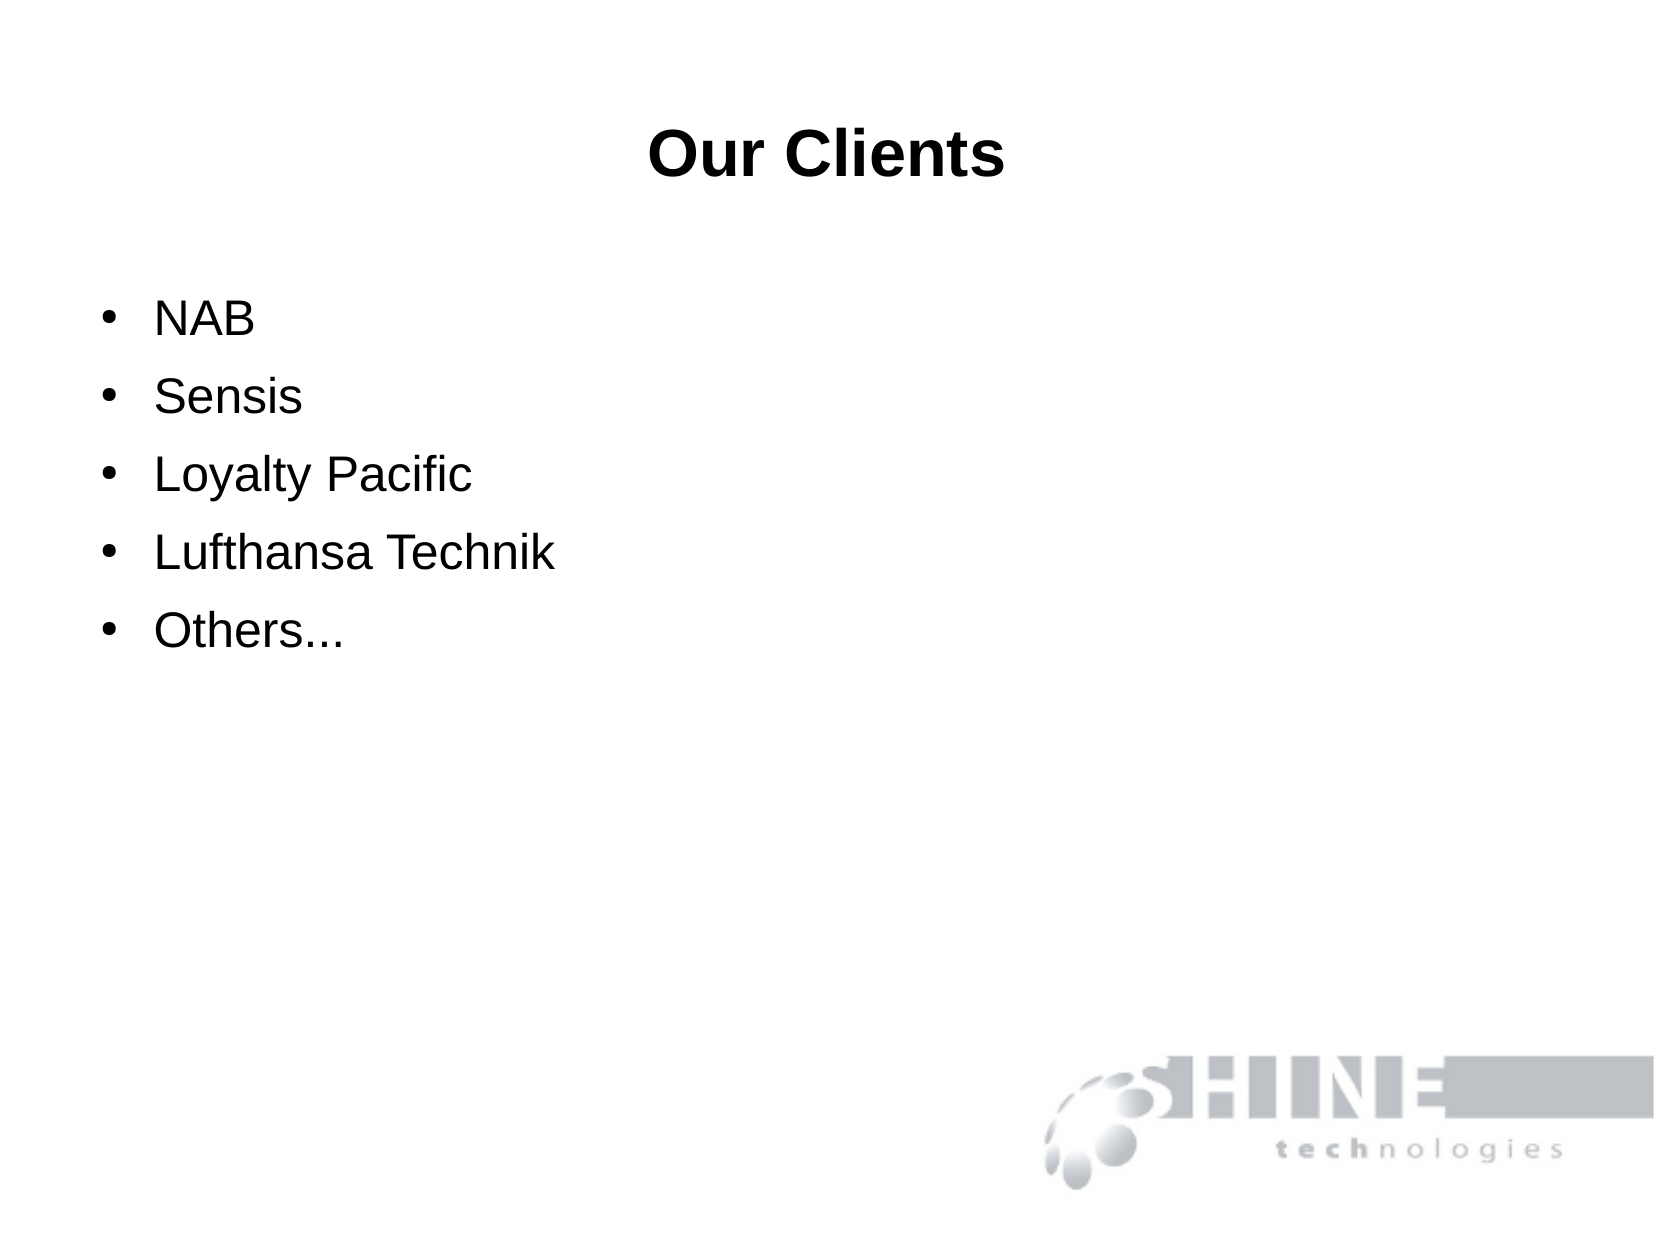

Our Clients
# NAB
Sensis
Loyalty Pacific
Lufthansa Technik
Others...